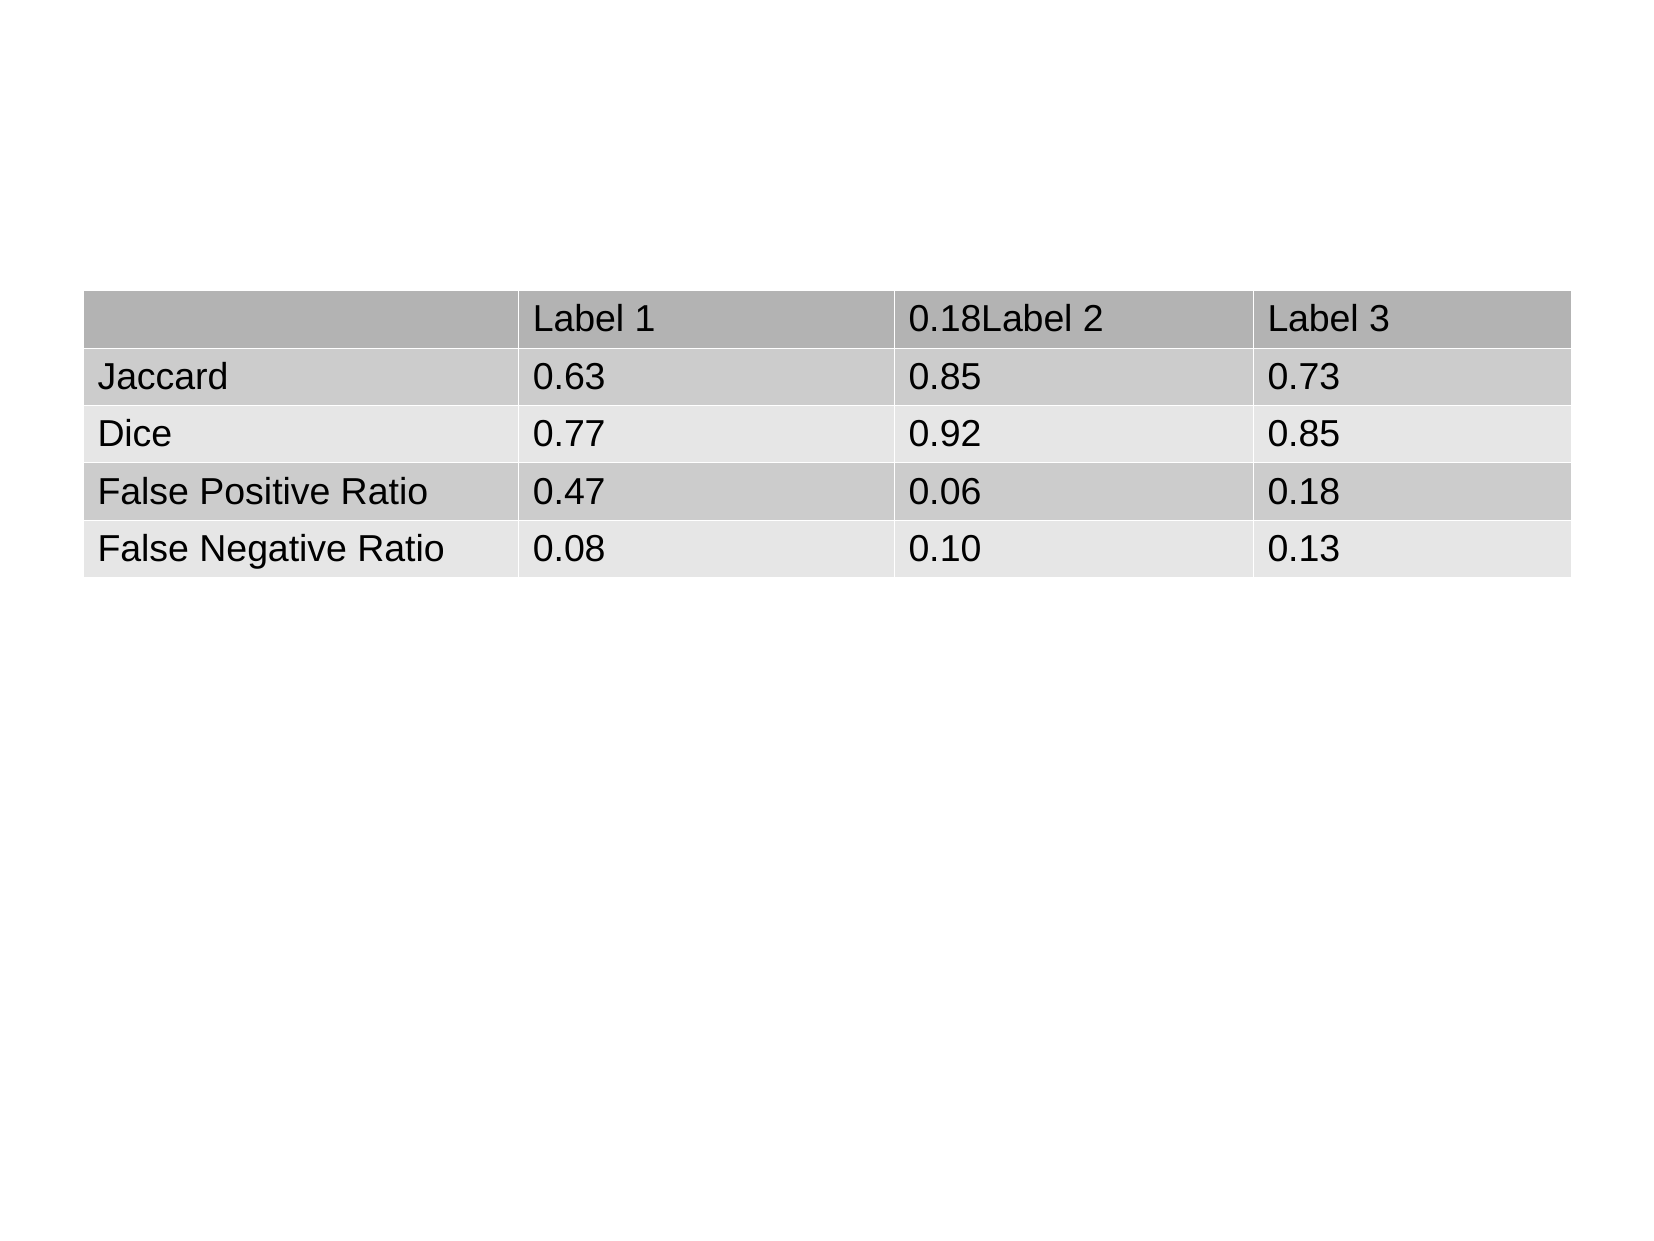

#
| | Label 1 | 0.18Label 2 | Label 3 |
| --- | --- | --- | --- |
| Jaccard | 0.63 | 0.85 | 0.73 |
| Dice | 0.77 | 0.92 | 0.85 |
| False Positive Ratio | 0.47 | 0.06 | 0.18 |
| False Negative Ratio | 0.08 | 0.10 | 0.13 |